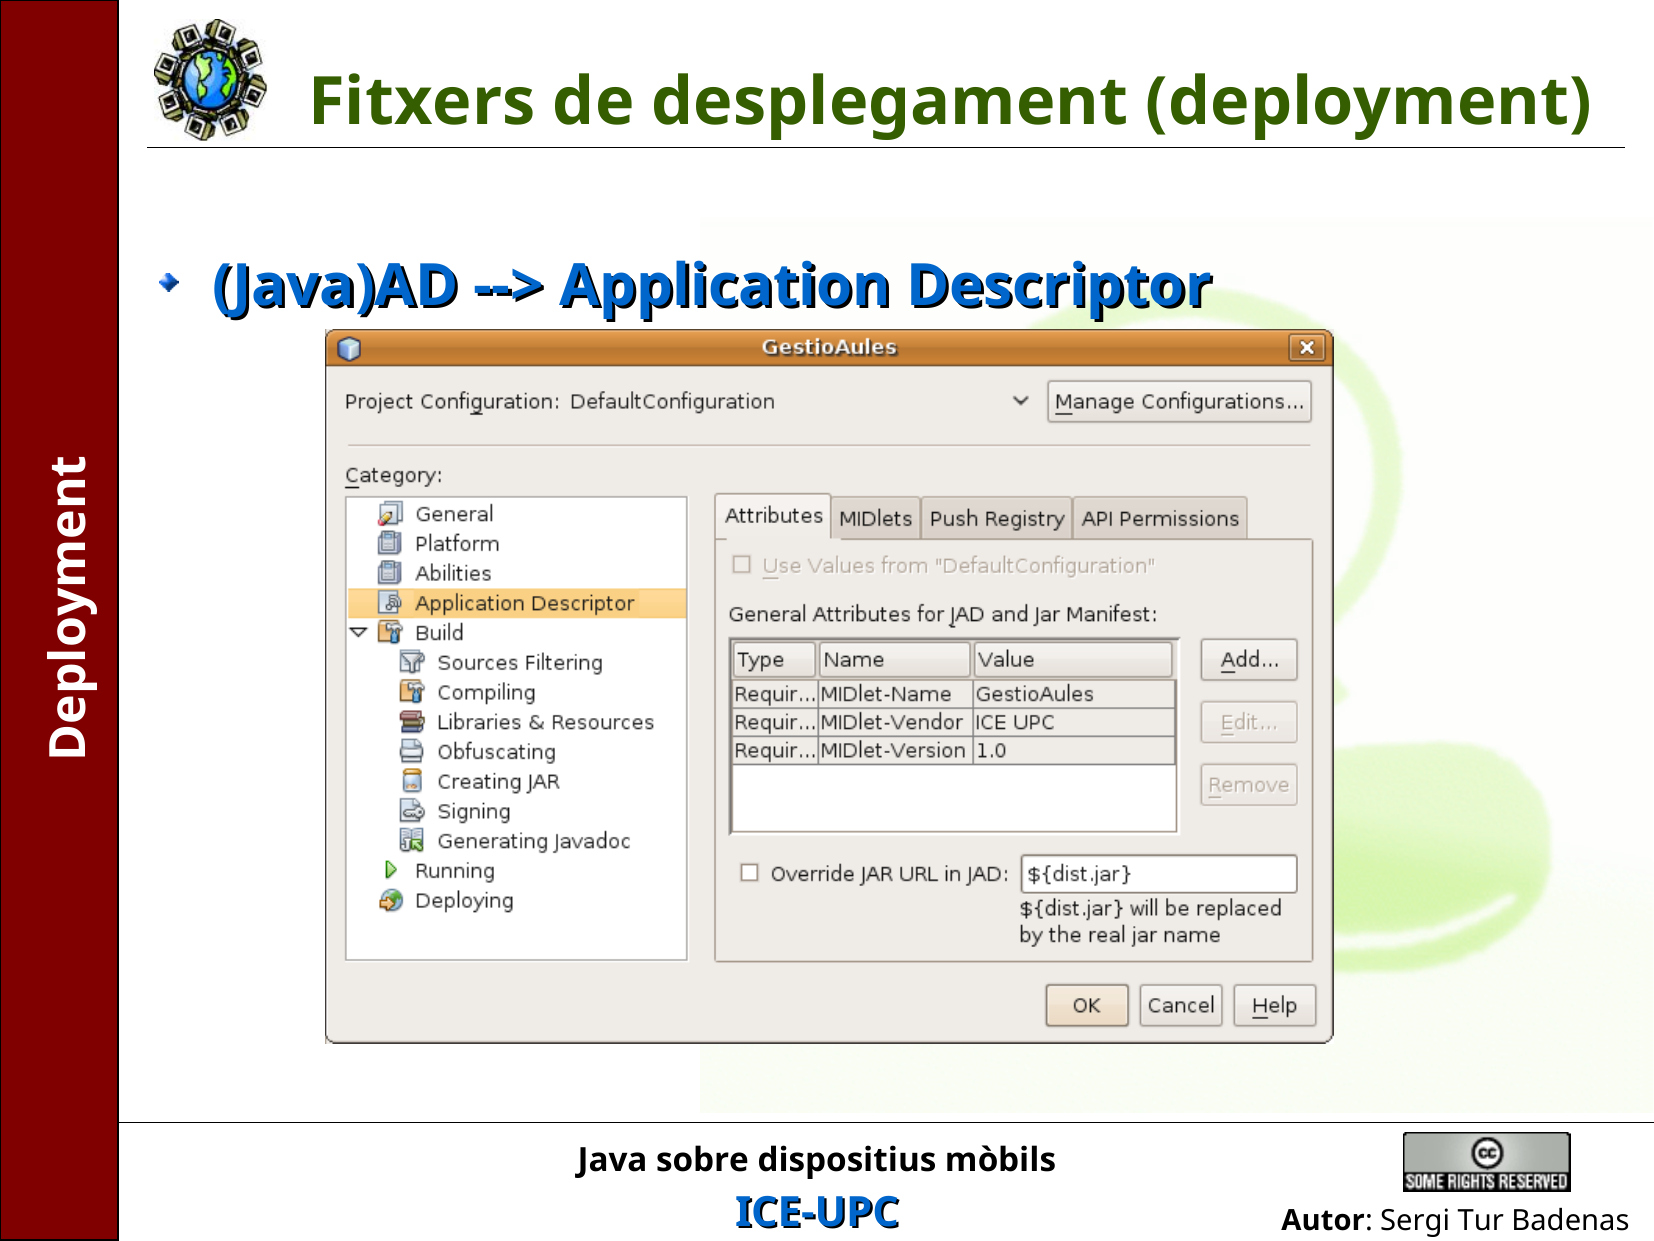

# Fitxers de desplegament (deployment)
(Java)AD --> Application Descriptor